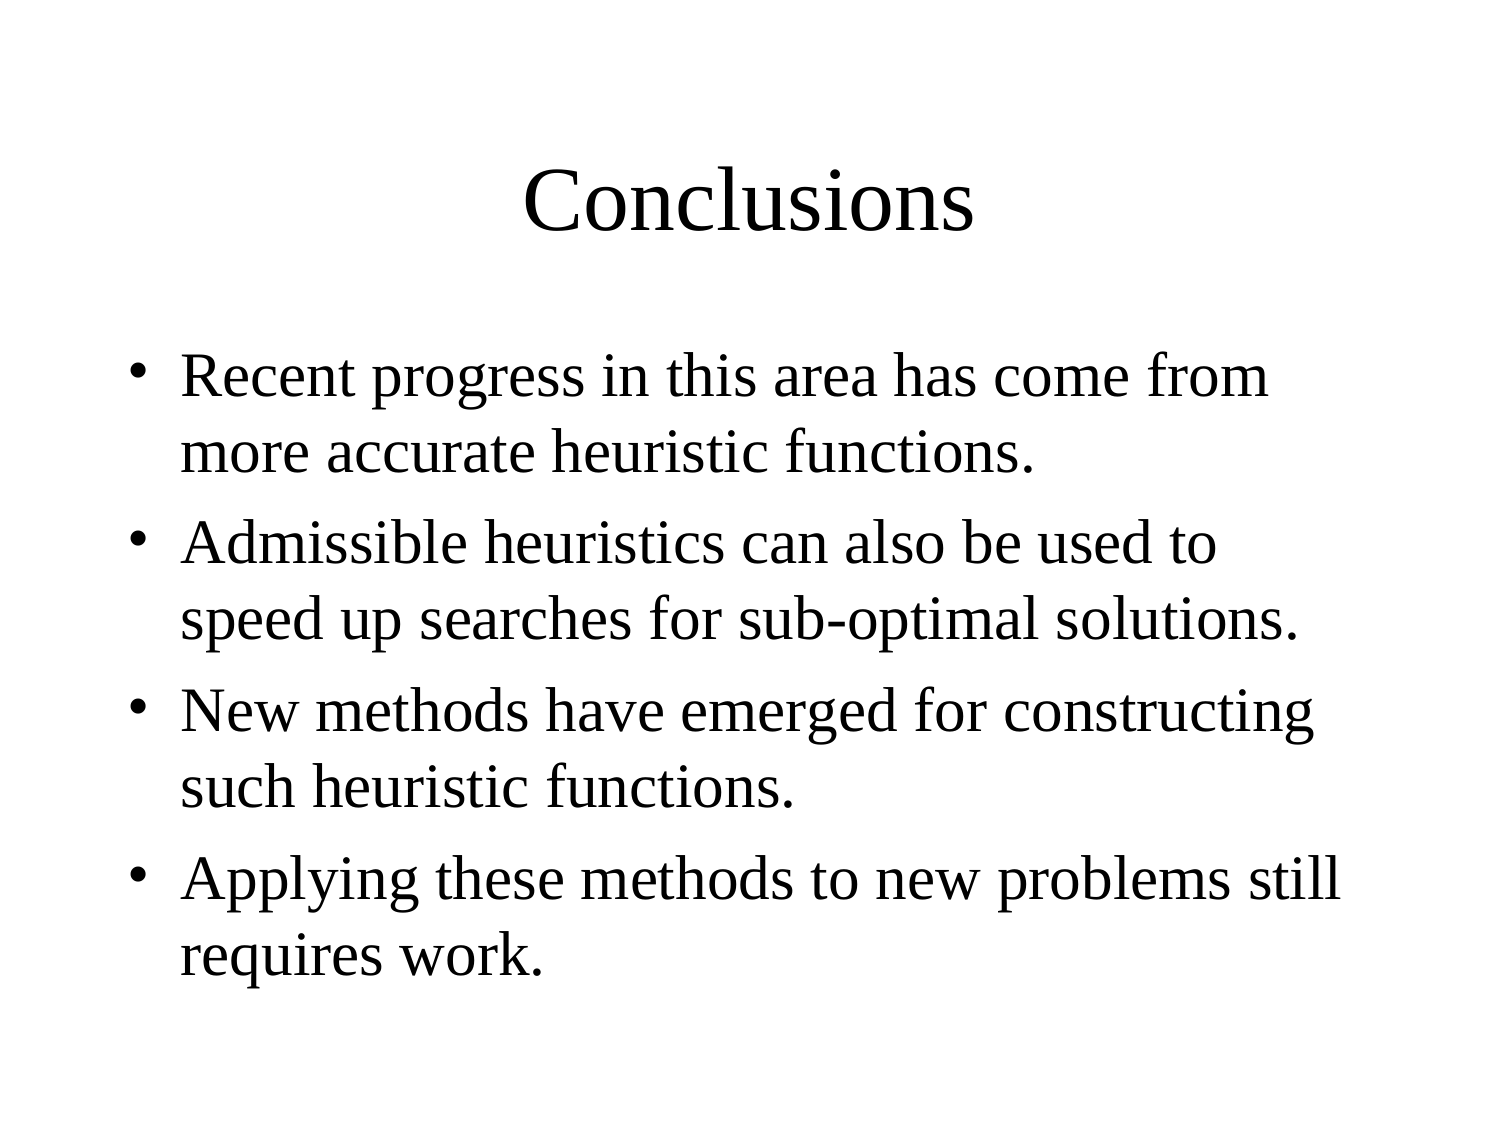

# Conclusions
Recent progress in this area has come from more accurate heuristic functions.
Admissible heuristics can also be used to speed up searches for sub-optimal solutions.
New methods have emerged for constructing such heuristic functions.
Applying these methods to new problems still requires work.